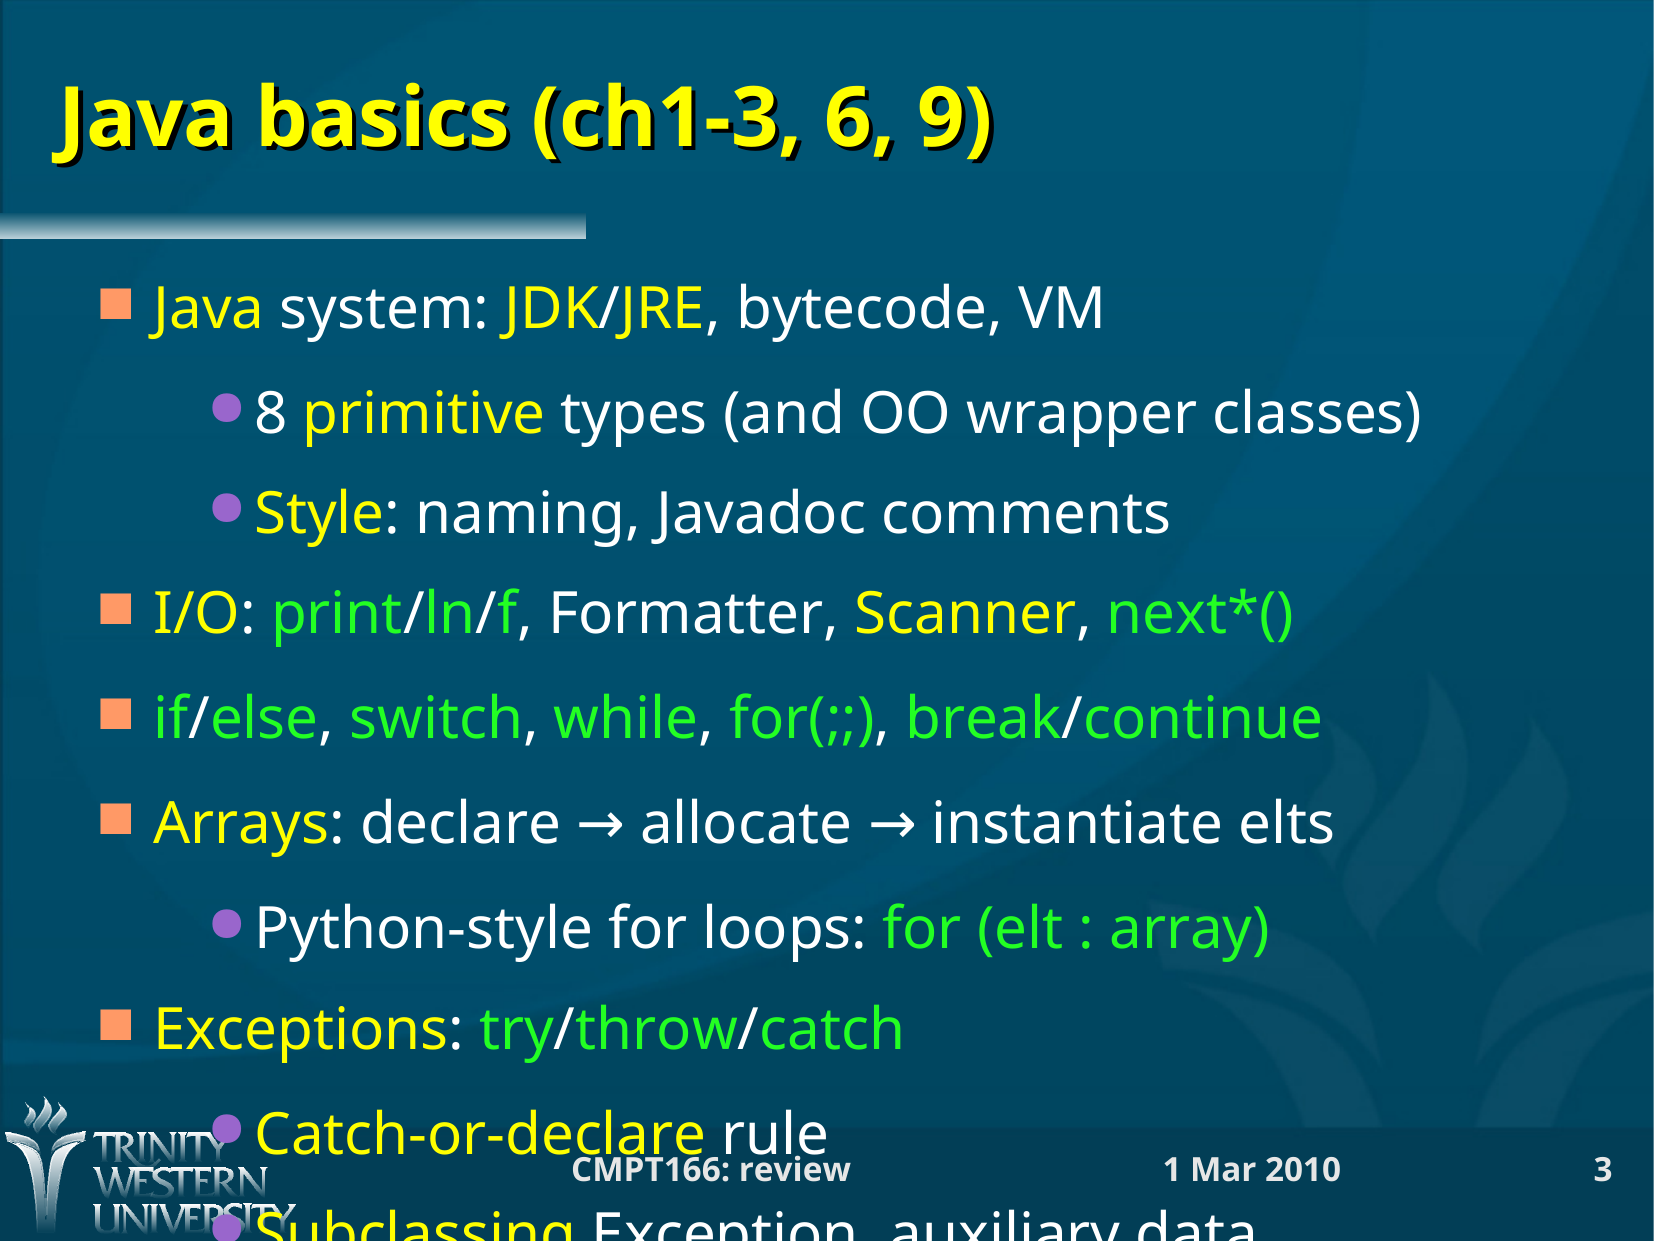

# Java basics (ch1-3, 6, 9)
Java system: JDK/JRE, bytecode, VM
8 primitive types (and OO wrapper classes)
Style: naming, Javadoc comments
I/O: print/ln/f, Formatter, Scanner, next*()
if/else, switch, while, for(;;), break/continue
Arrays: declare → allocate → instantiate elts
Python-style for loops: for (elt : array)
Exceptions: try/throw/catch
Catch-or-declare rule
Subclassing Exception, auxiliary data
CMPT166: review
1 Mar 2010
3